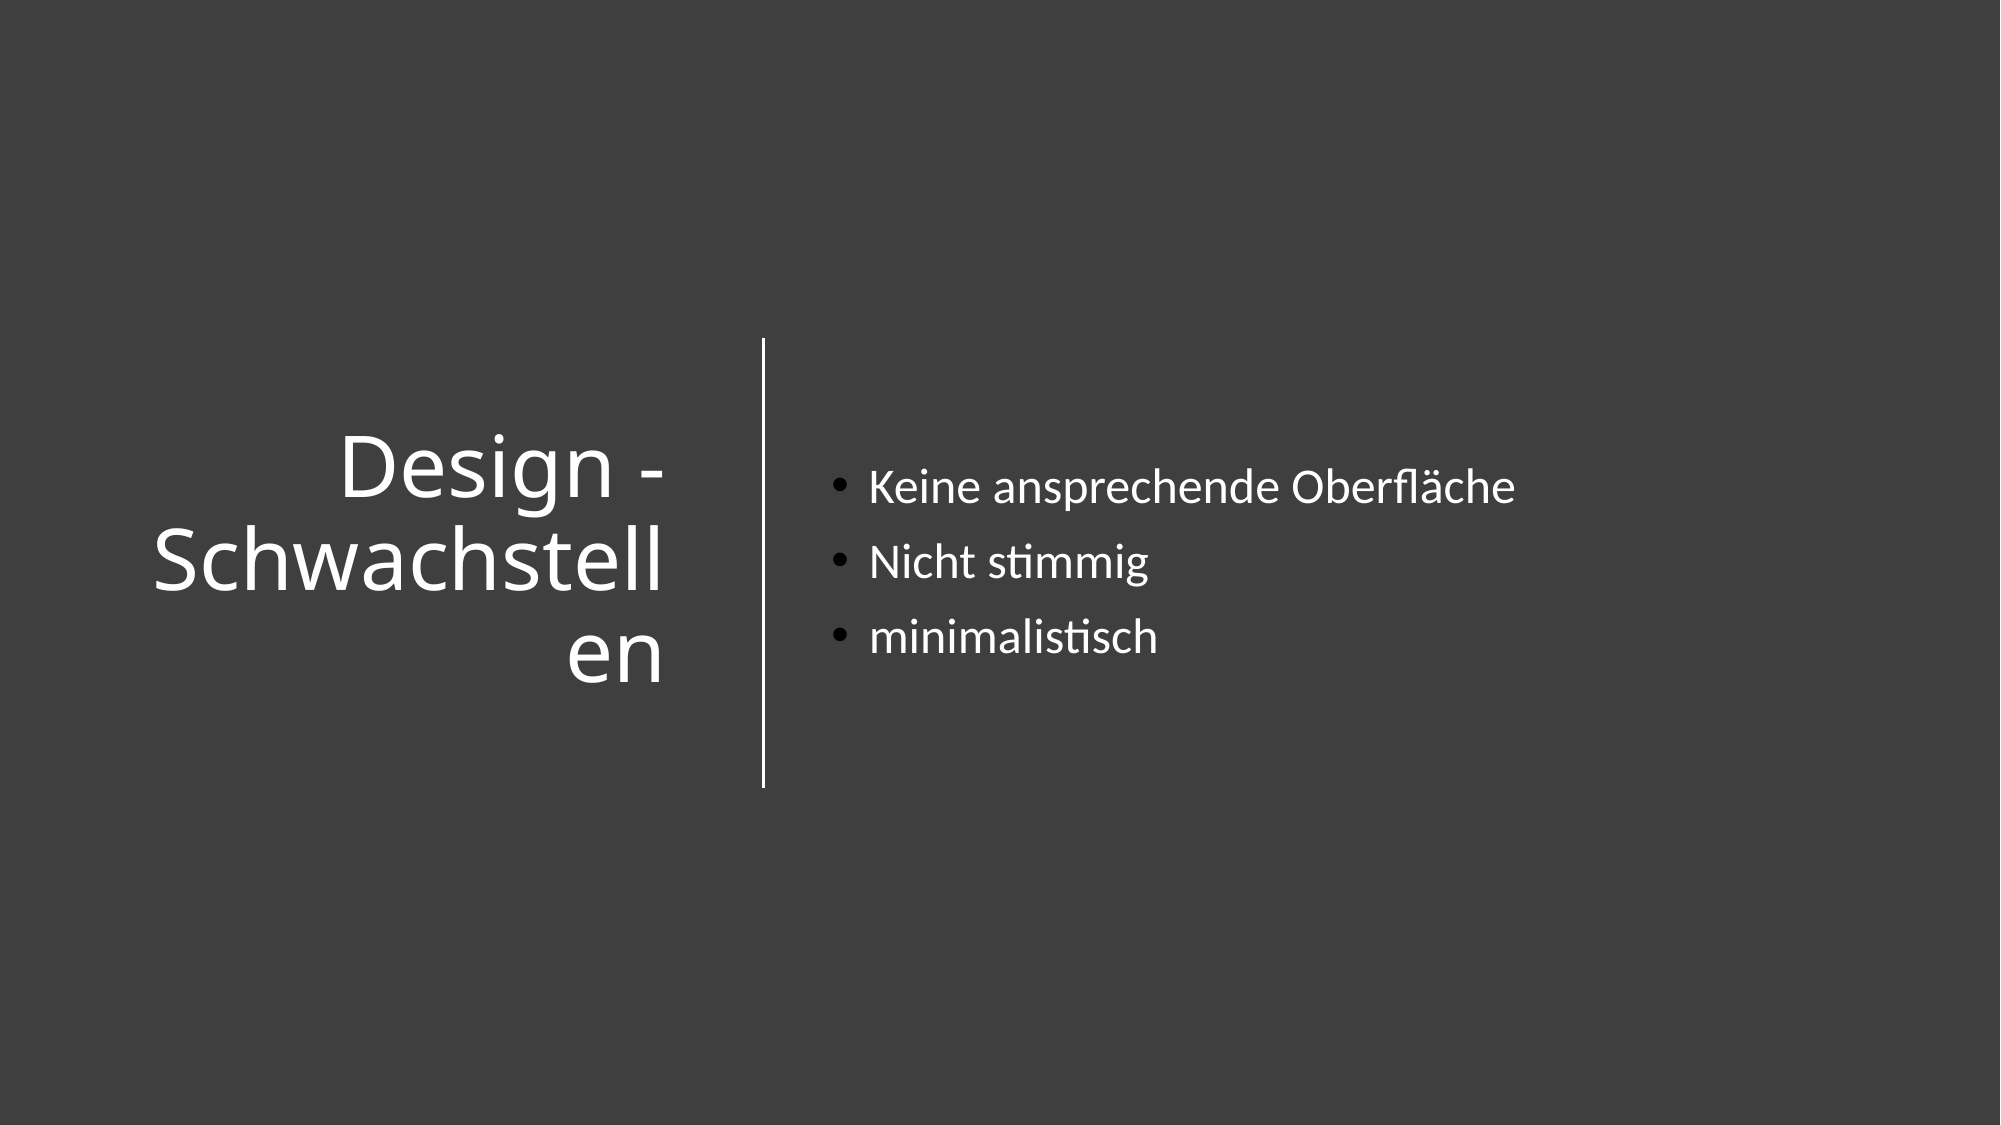

# Design - Schwachstellen
Keine ansprechende Oberfläche
Nicht stimmig
minimalistisch